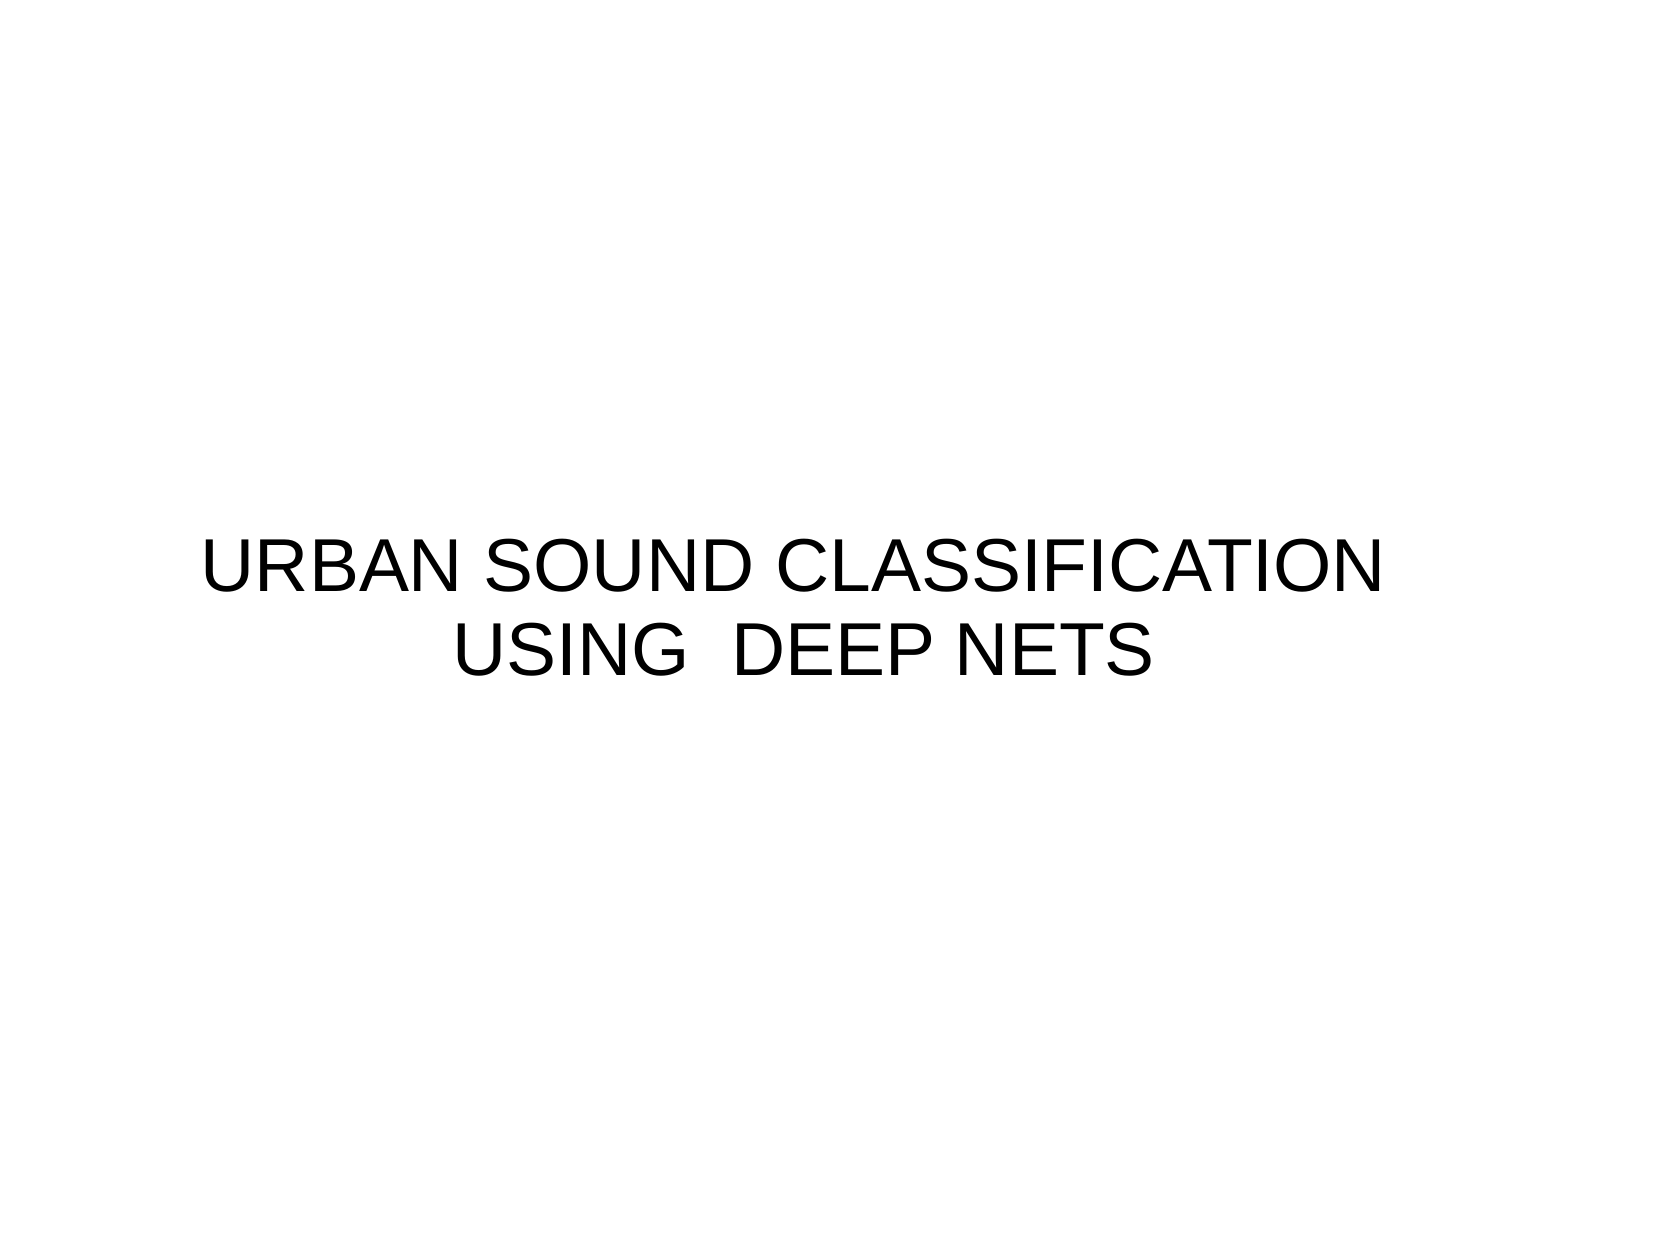

# URBAN SOUND CLASSIFICATION
USING DEEP NETS